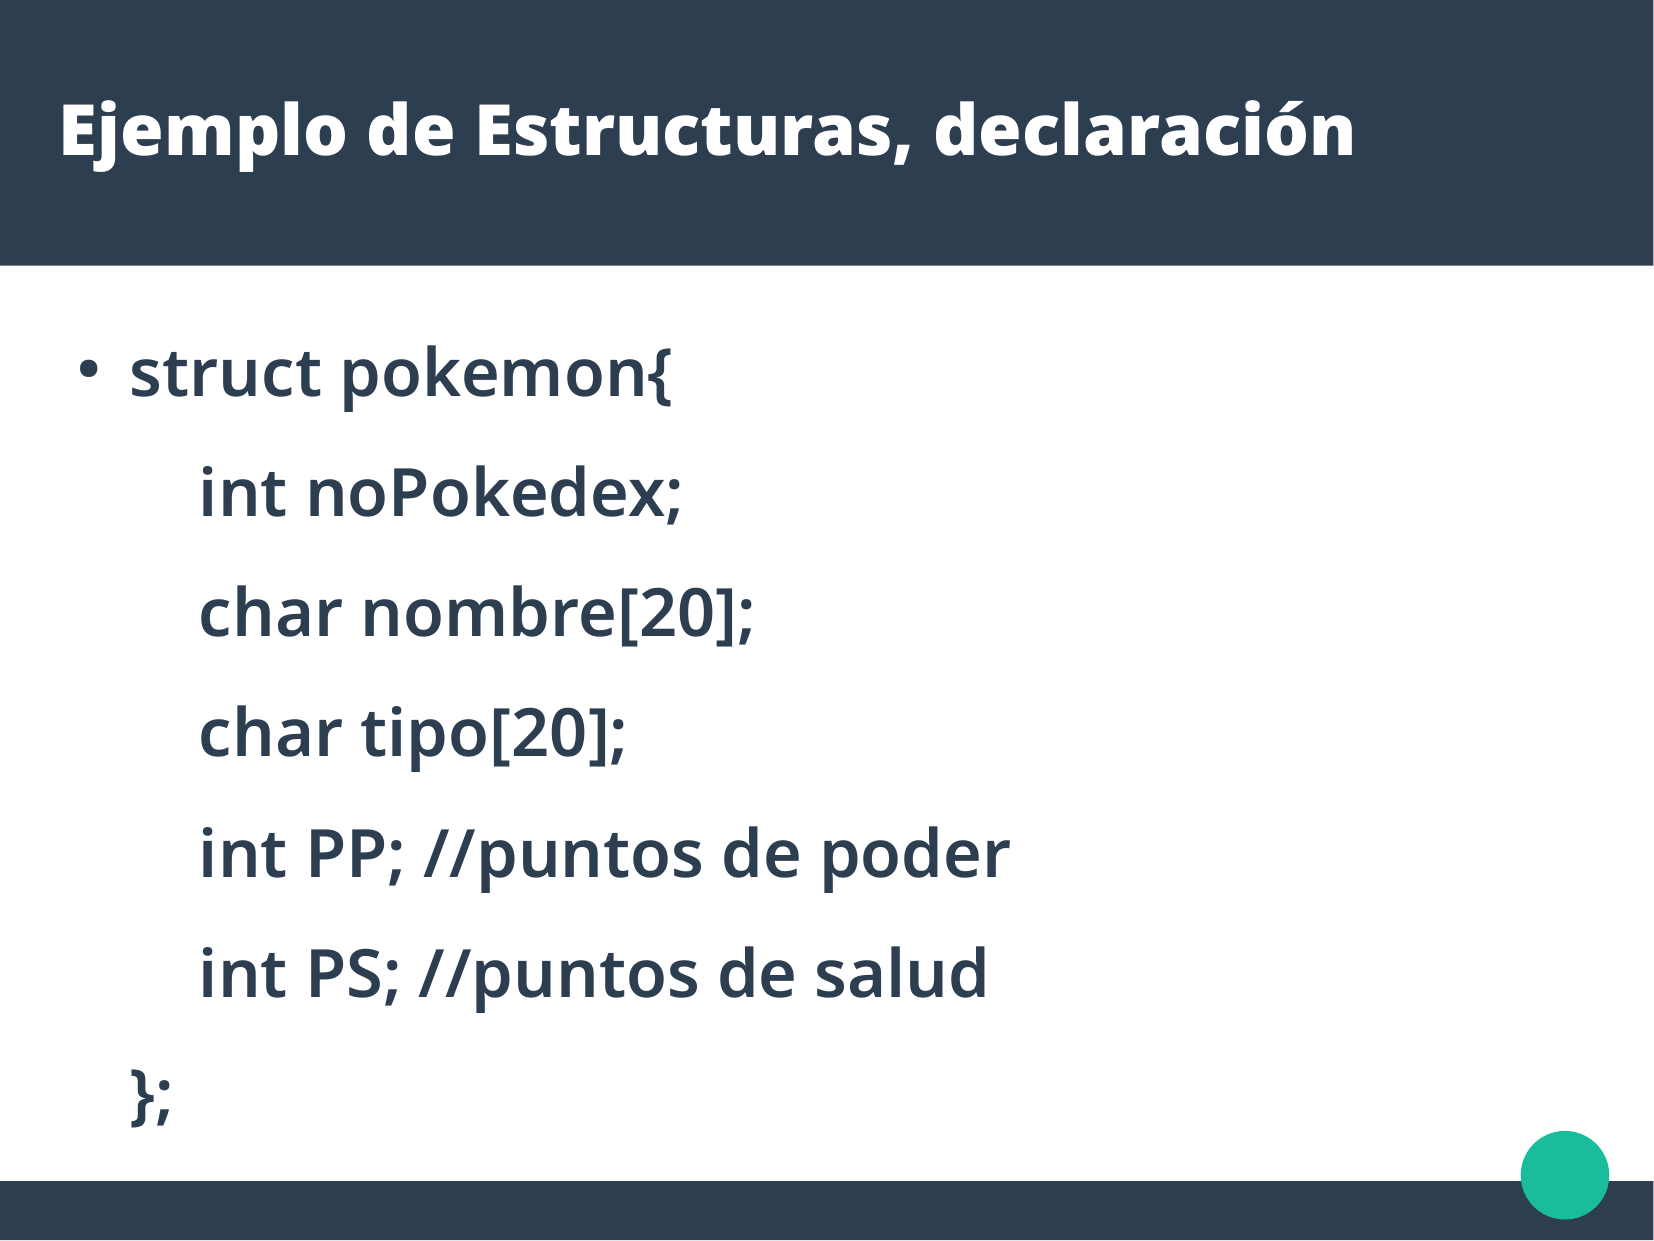

# Ejemplo de Estructuras, declaración
struct pokemon{
 int noPokedex;
 char nombre[20];
 char tipo[20];
 int PP; //puntos de poder
 int PS; //puntos de salud
};